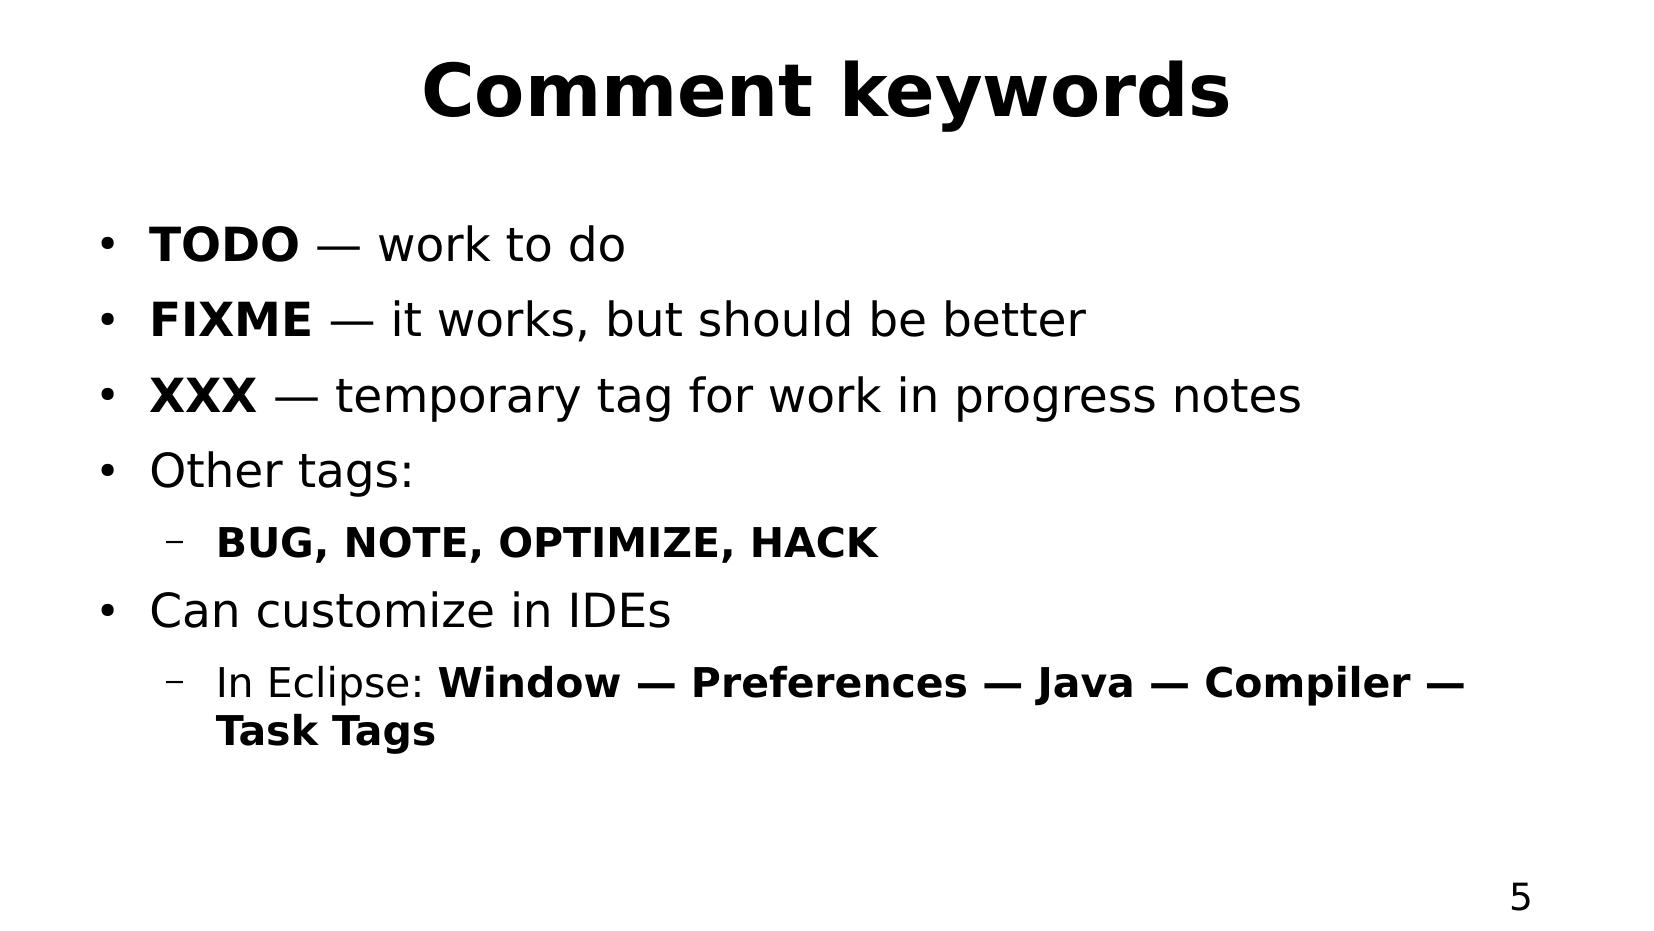

# Comment keywords
TODO — work to do
FIXME — it works, but should be better
XXX — temporary tag for work in progress notes
Other tags:
BUG, NOTE, OPTIMIZE, HACK
Can customize in IDEs
In Eclipse: Window — Preferences — Java — Compiler — Task Tags